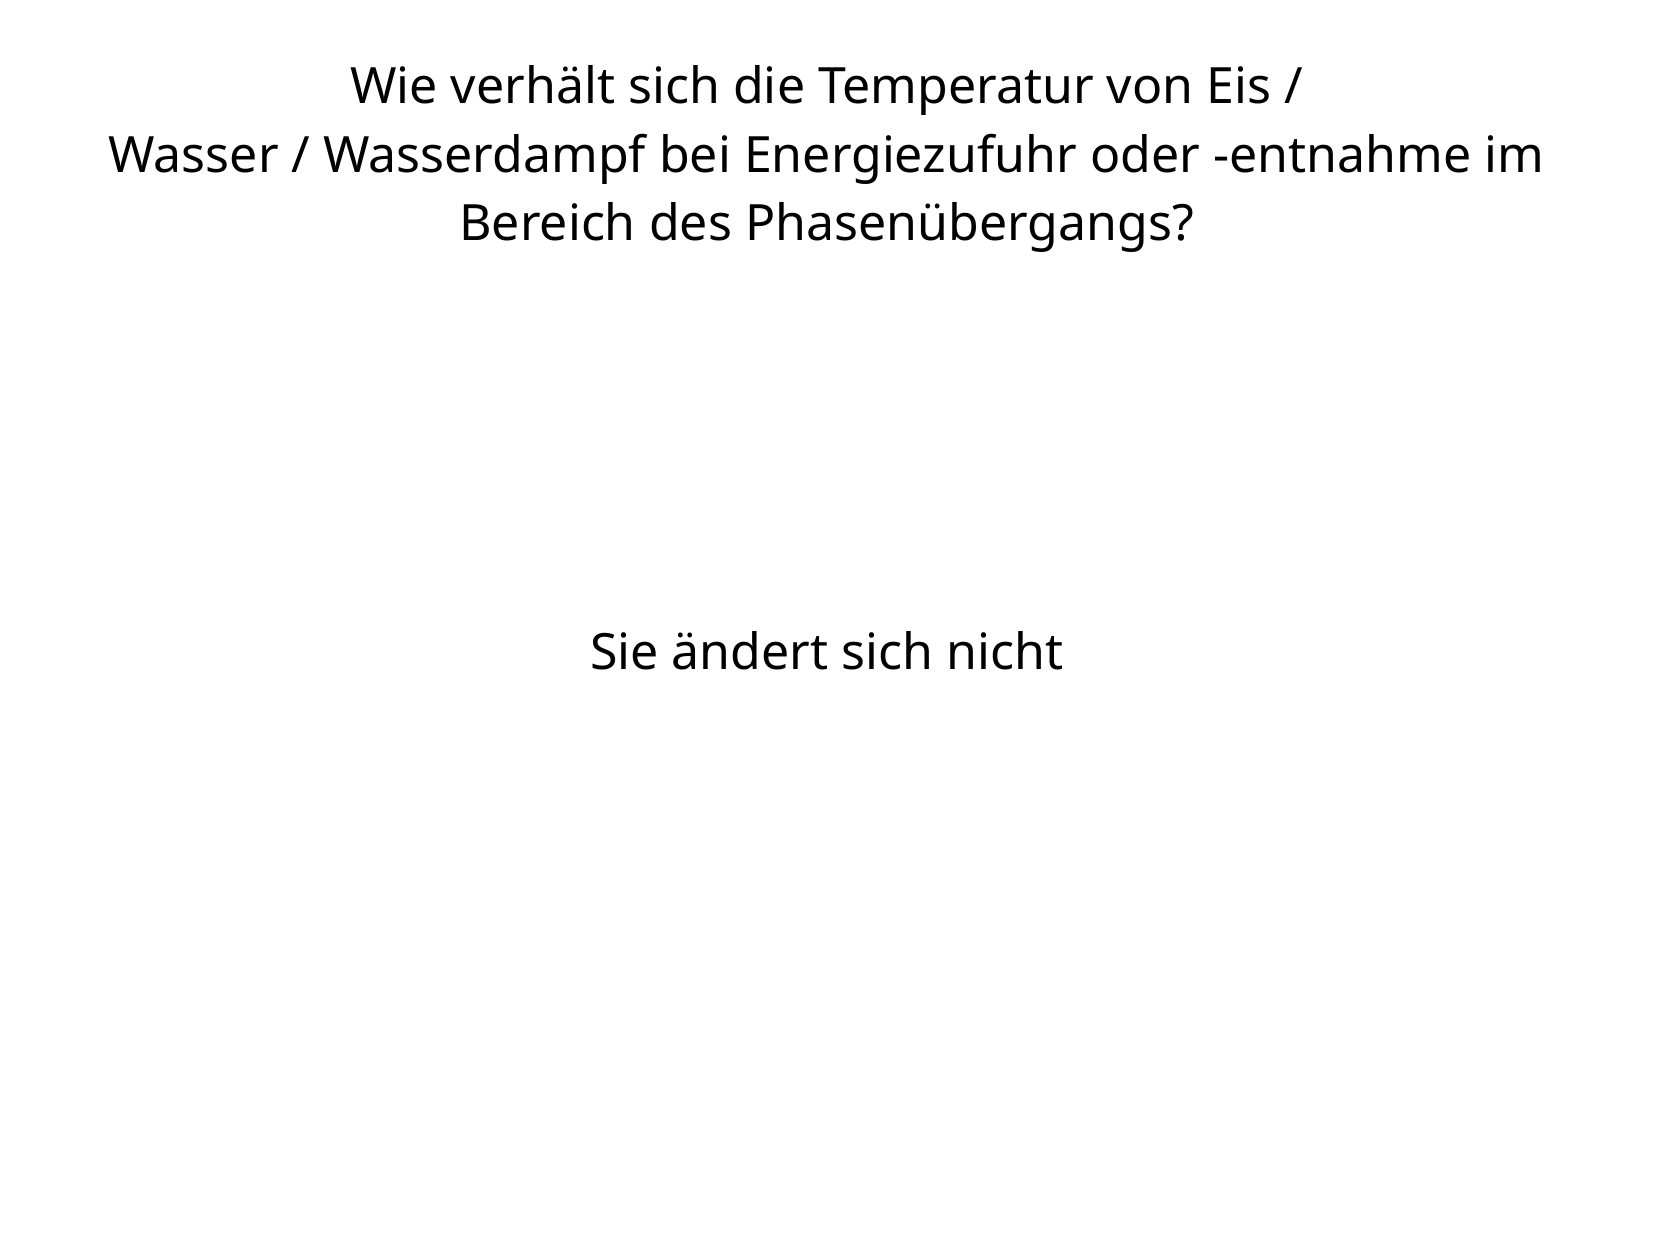

# Wie verhält sich die Temperatur von Eis / Wasser / Wasserdampf bei Energiezufuhr oder -entnahme im Bereich des Phasenübergangs?
Sie ändert sich nicht